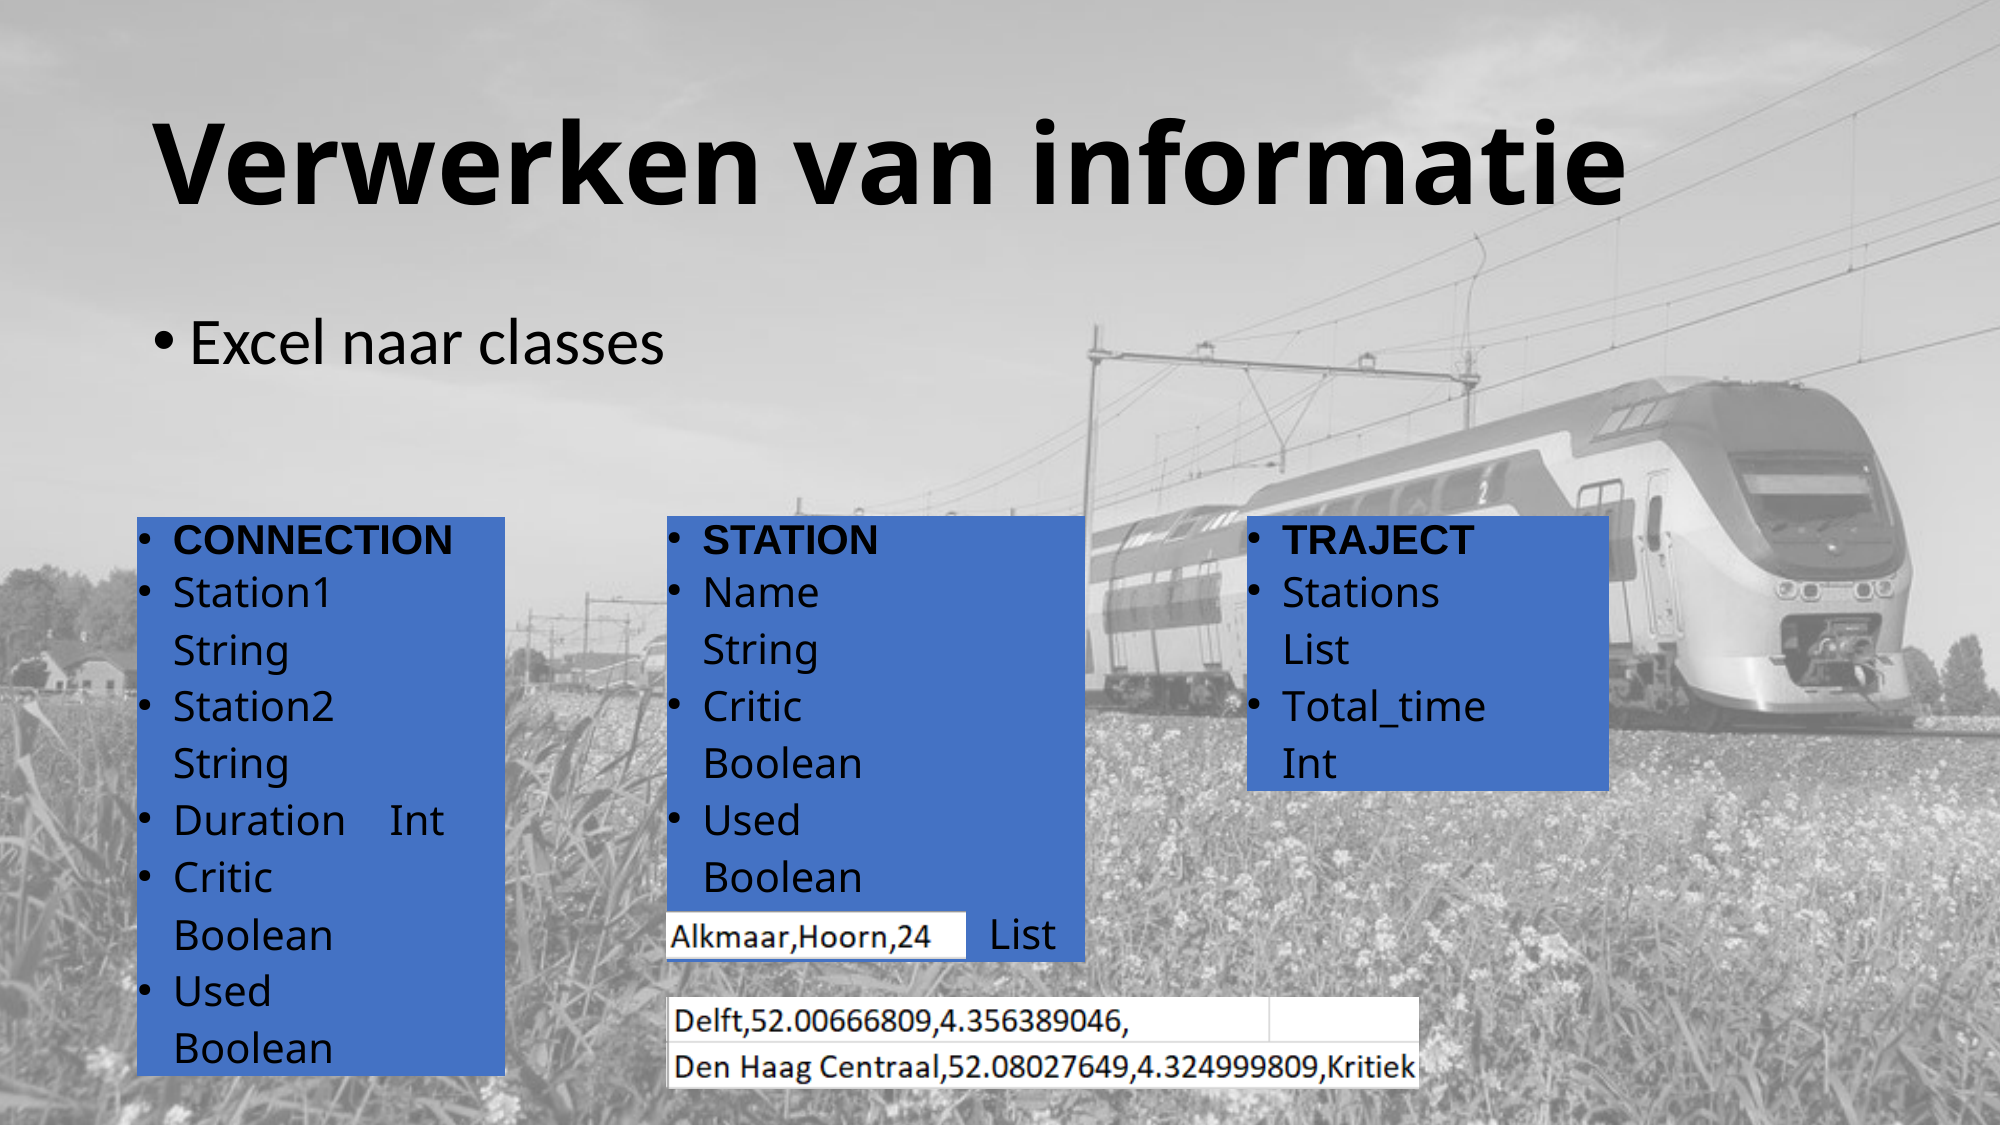

# Verwerken van informatie
Excel naar classes
| STATION |
| --- |
| Name String Critic Boolean Used Boolean Connections List |
| TRAJECT |
| --- |
| Stations List Total\_time Int |
| CONNECTION |
| --- |
| Station1 String Station2 String Duration Int Critic Boolean Used Boolean |